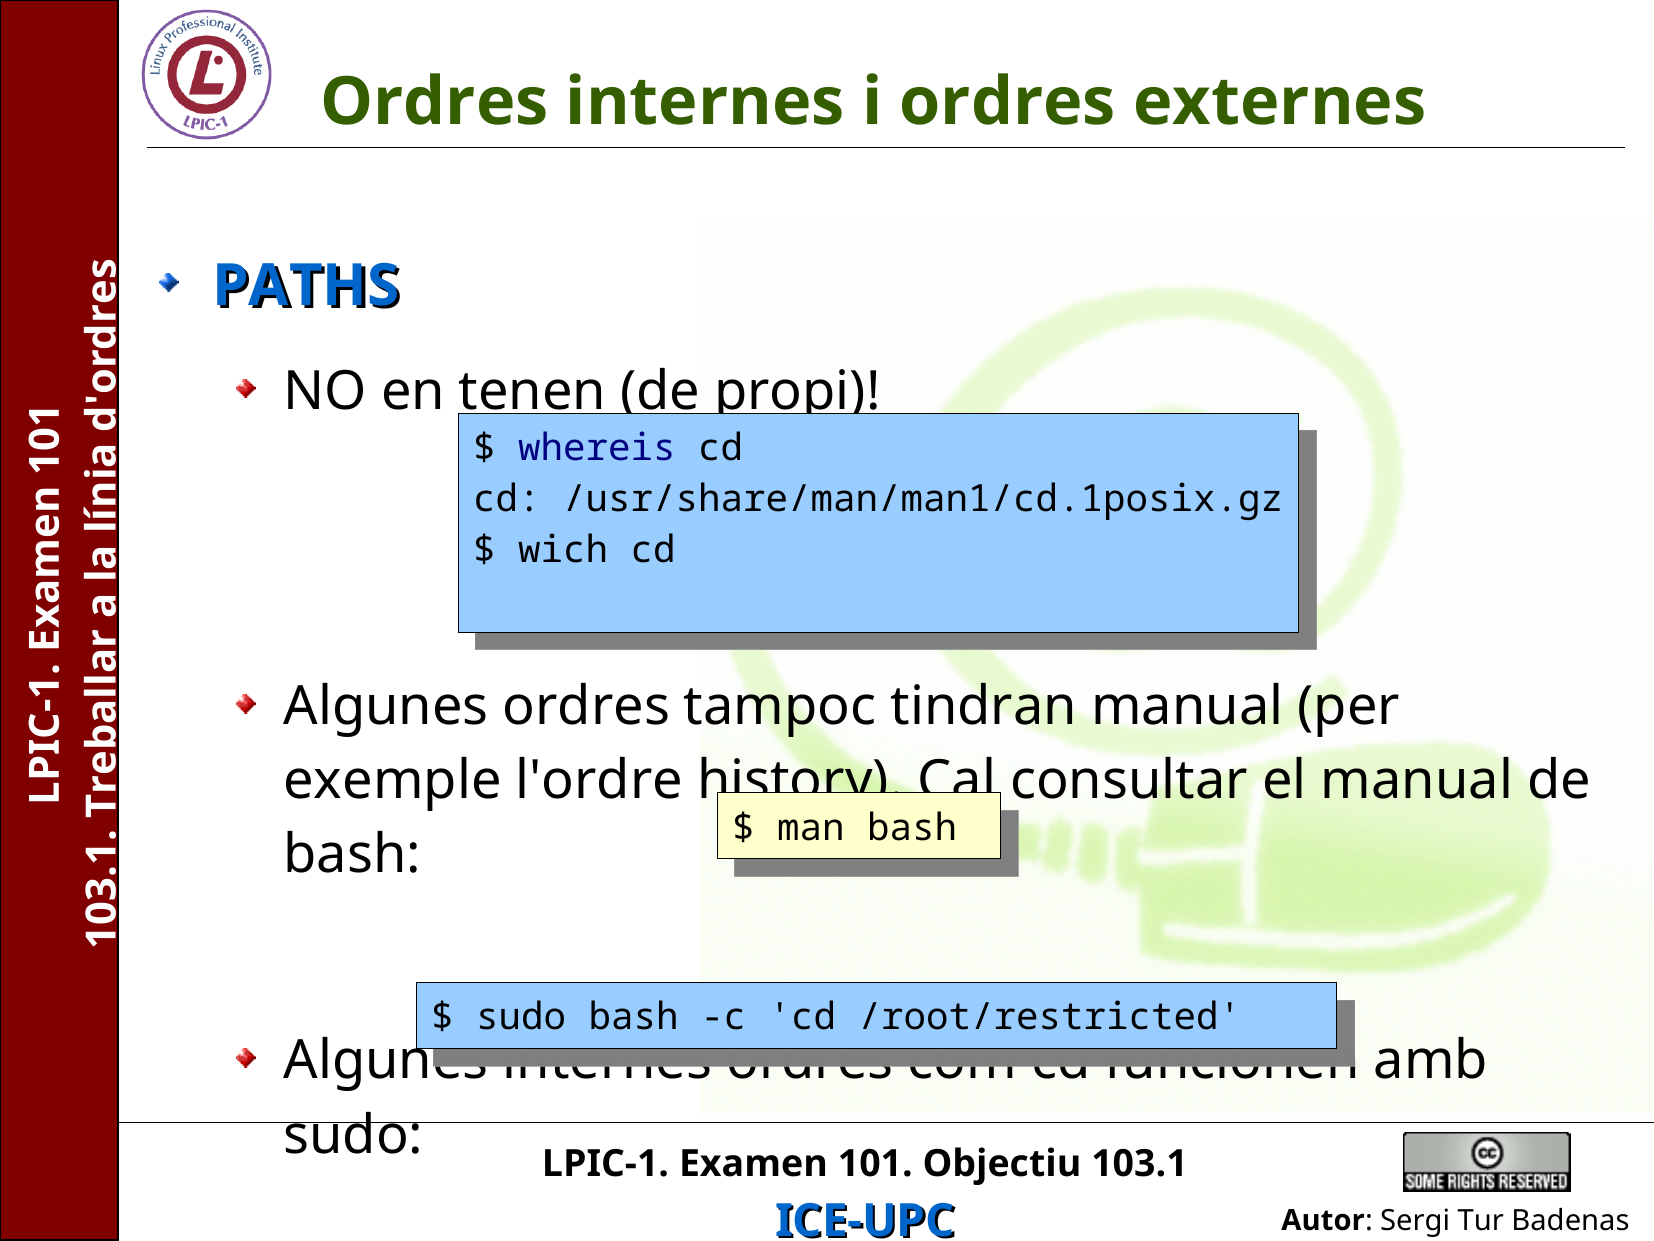

# Ordres internes i ordres externes
PATHS
NO en tenen (de propi)!
Algunes ordres tampoc tindran manual (per exemple l'ordre history). Cal consultar el manual de bash:
Algunes internes ordres com cd funcionen amb sudo:
$ whereis cd
cd: /usr/share/man/man1/cd.1posix.gz
$ wich cd
$ man bash
$ sudo bash -c 'cd /root/restricted'